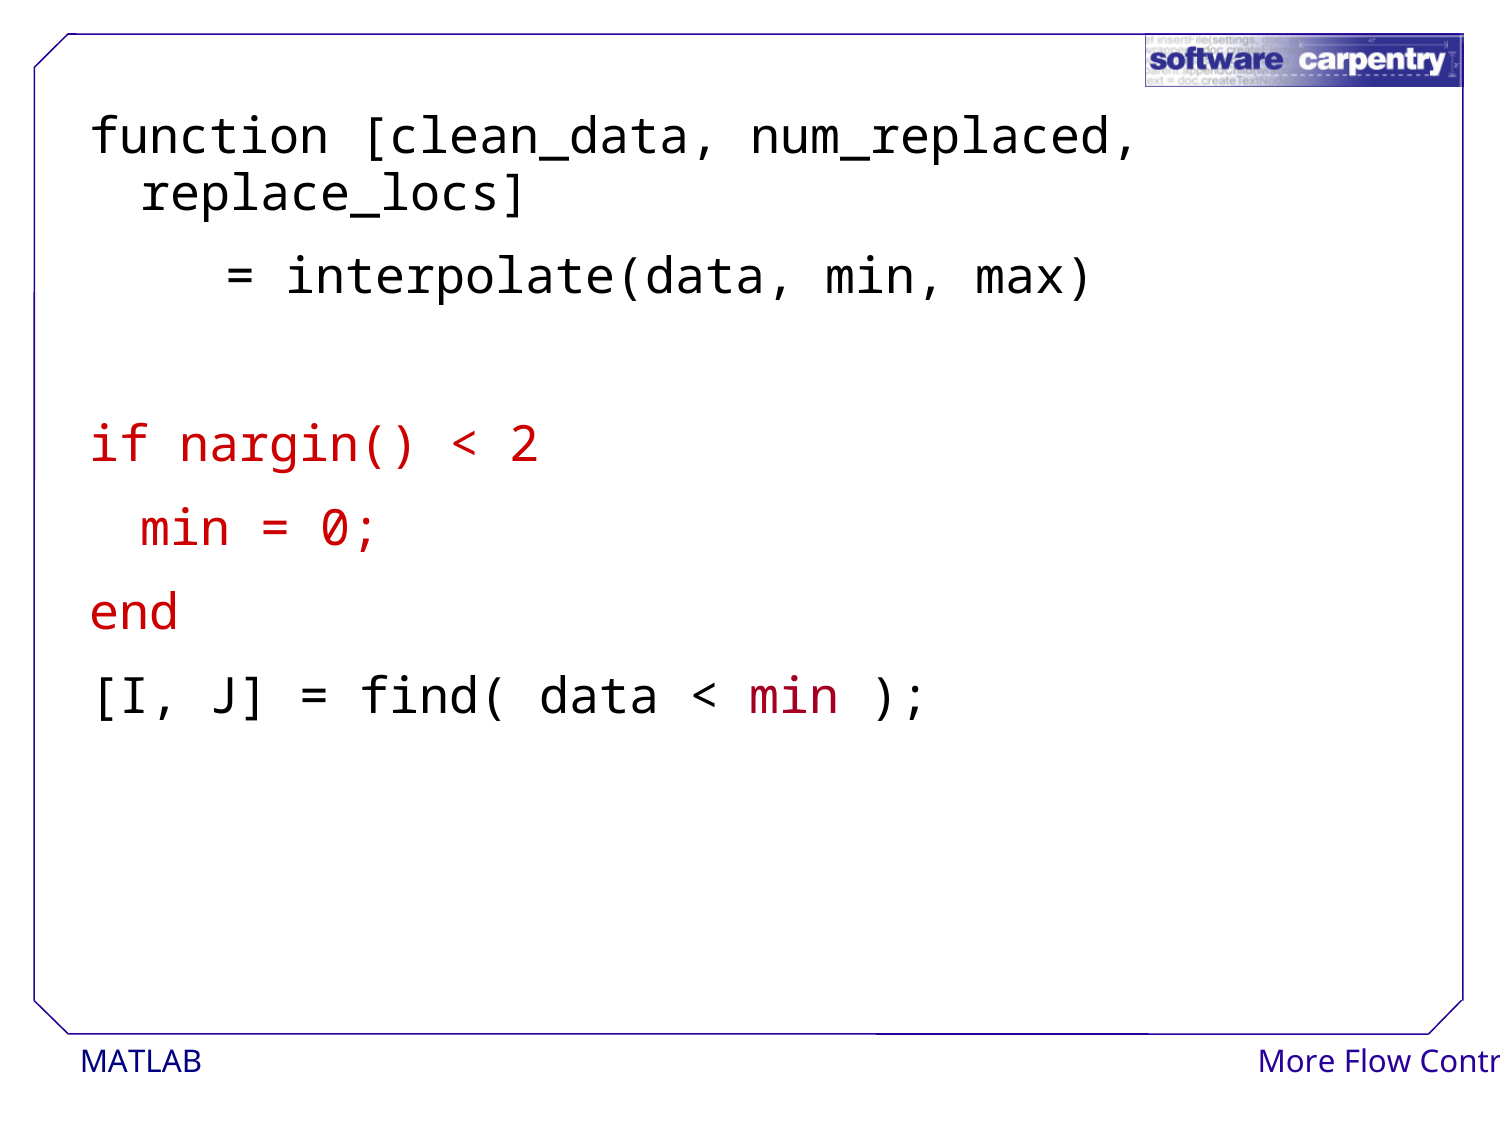

# function [clean_data, num_replaced, replace_locs]
    	= interpolate(data, min, max)
if nargin() < 2
	min = 0;
end
[I, J] = find( data < min );